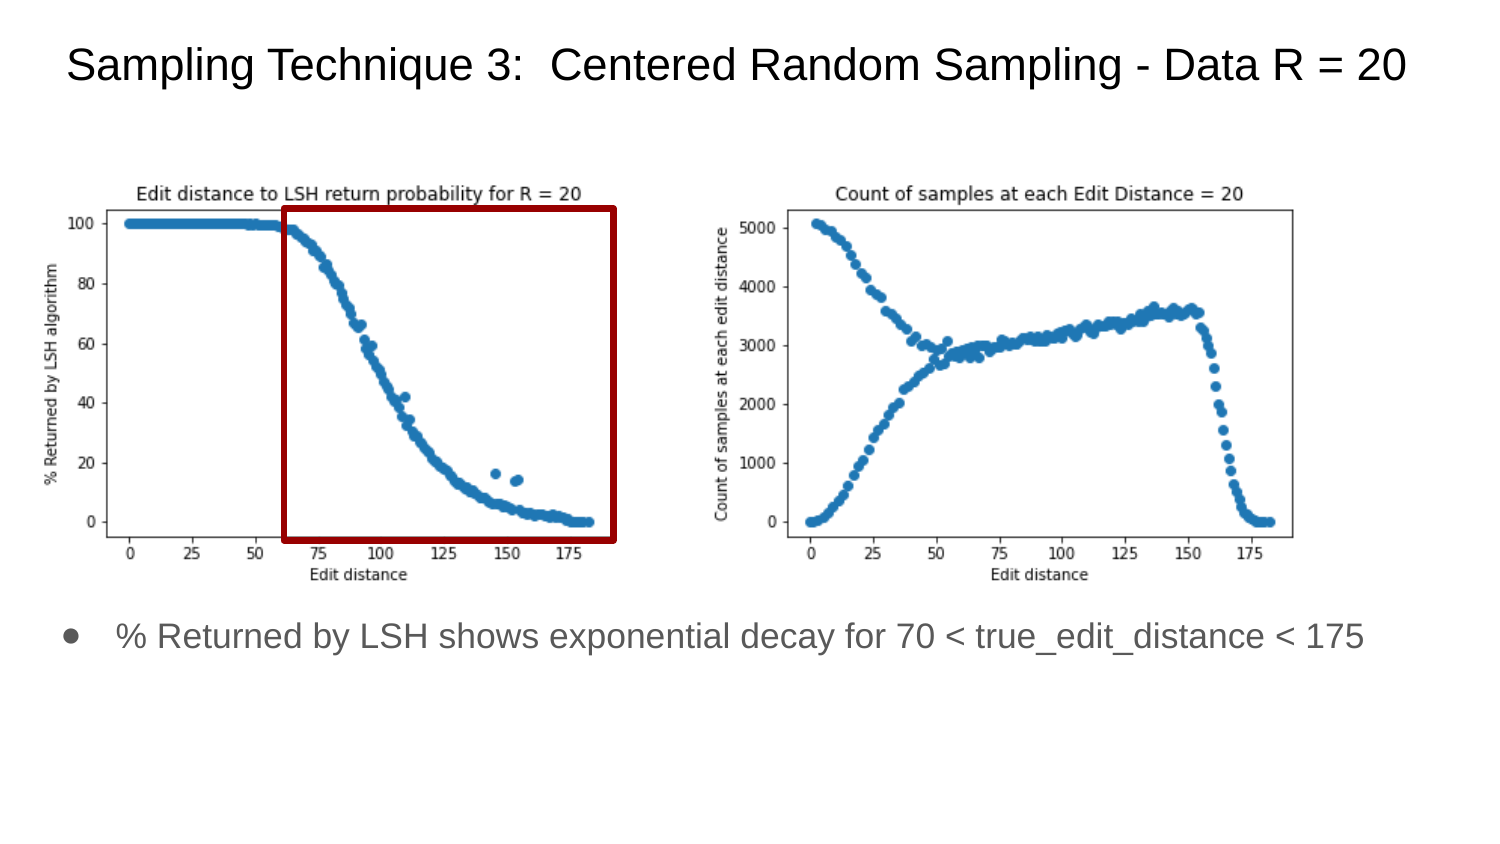

# Sampling Technique 3: Centered Random Sampling - Data R = 20
% Returned by LSH shows exponential decay for 70 < true_edit_distance < 175